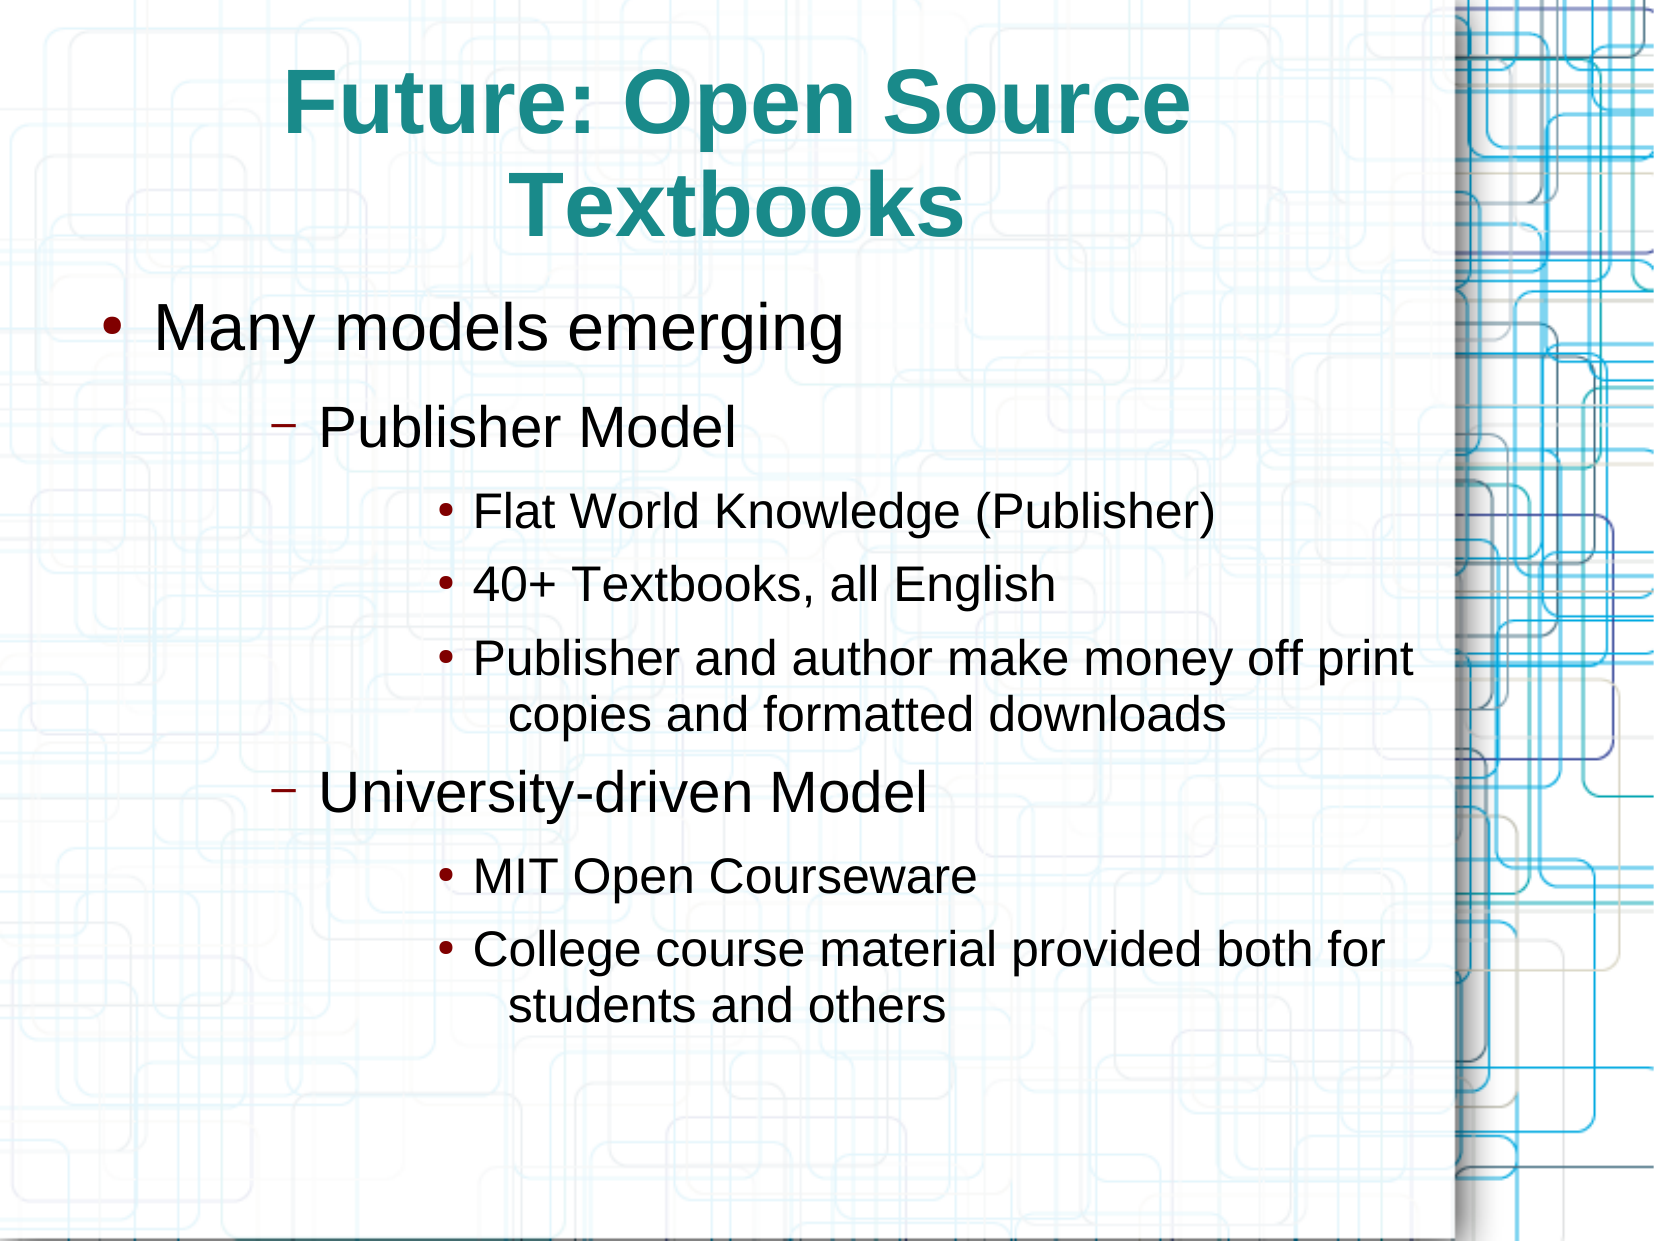

# Future: Open Source Textbooks
Many models emerging
Publisher Model
Flat World Knowledge (Publisher)
40+ Textbooks, all English
Publisher and author make money off print copies and formatted downloads
University-driven Model
MIT Open Courseware
College course material provided both for students and others